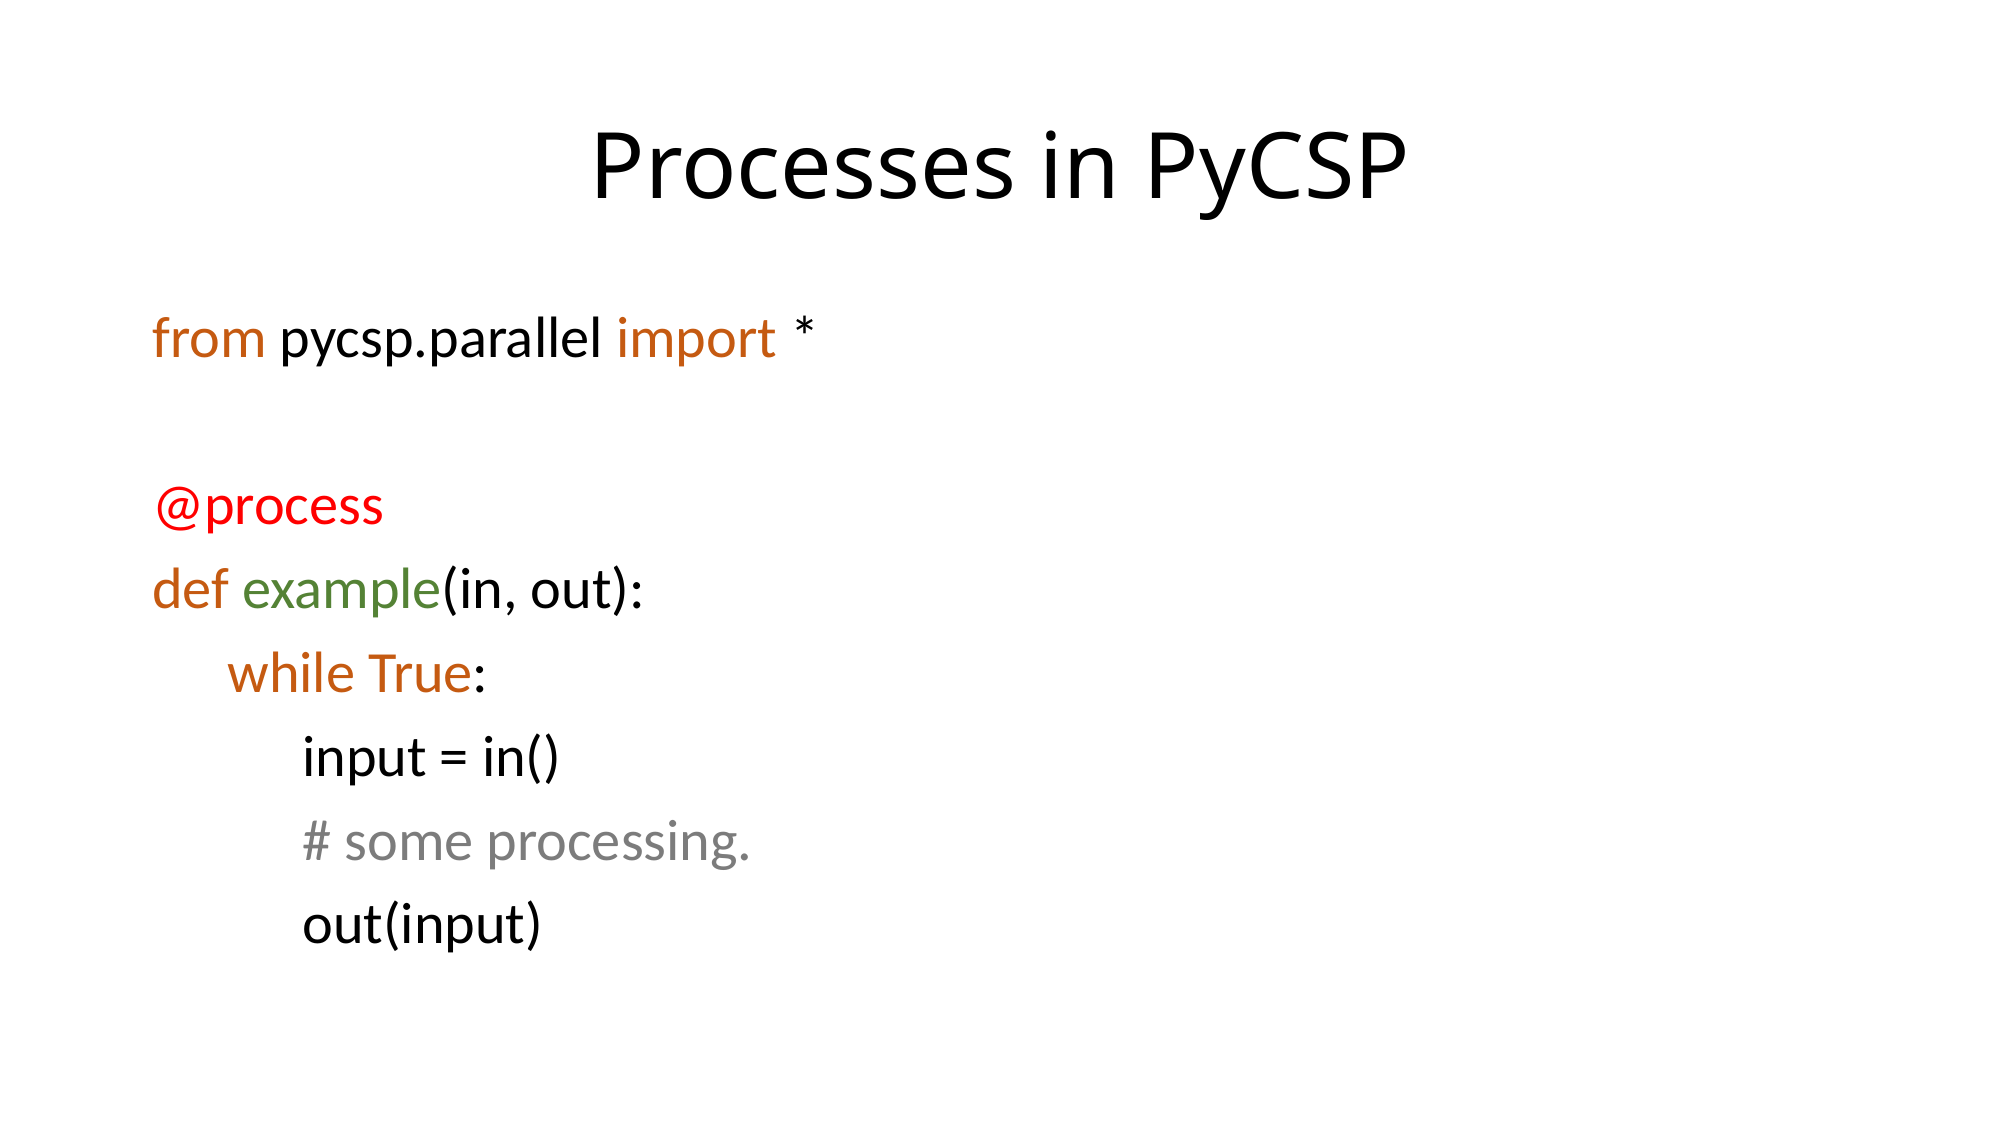

Processes in PyCSP
# from pycsp.parallel import *
@process
def example(in, out):
	while True:
		input = in()
		# some processing.
		out(input)